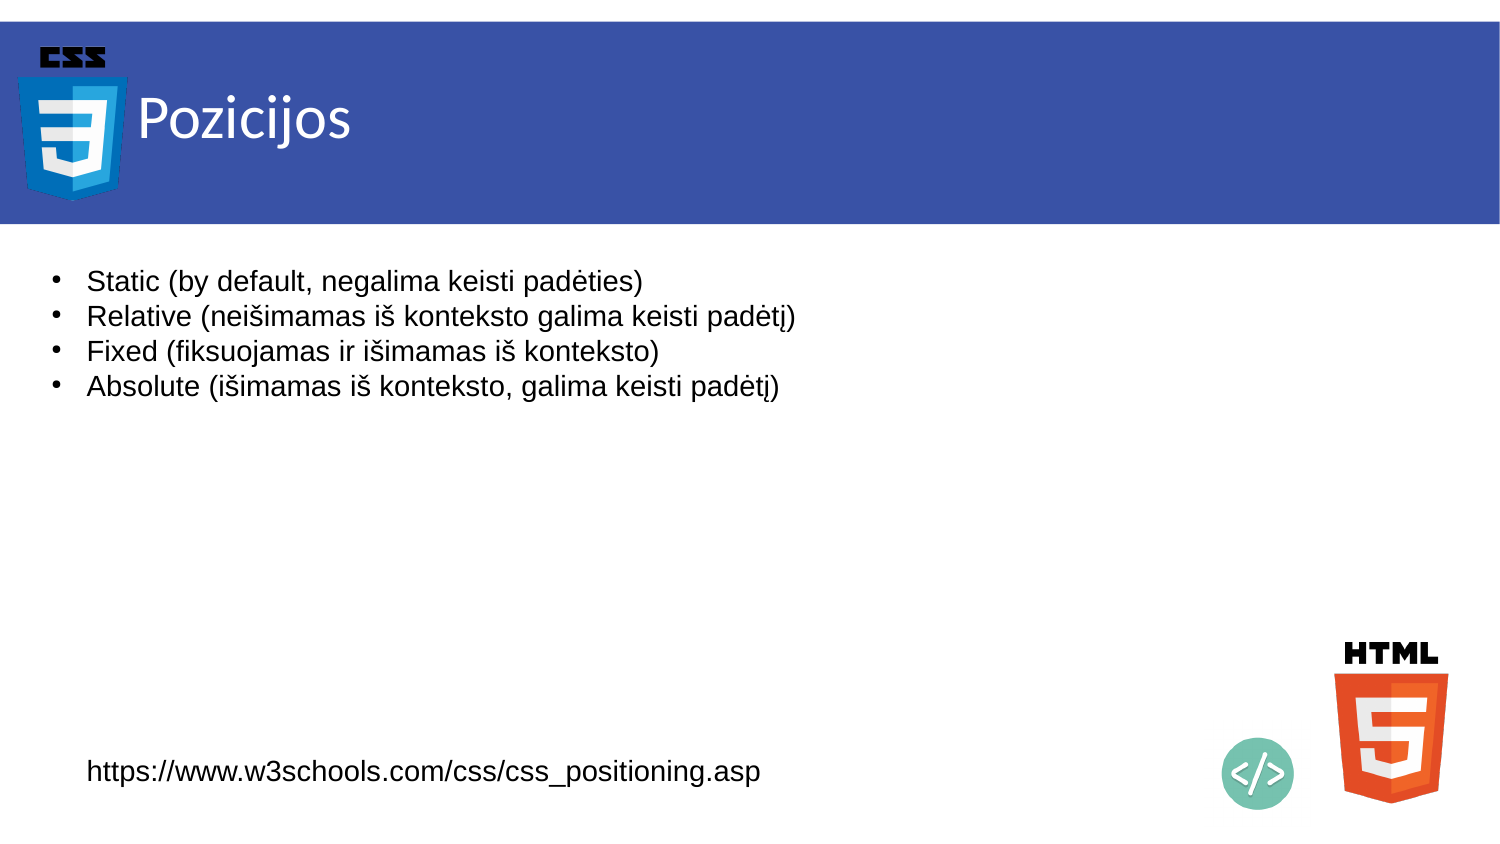

# Pozicijos
Static (by default, negalima keisti padėties)
Relative (neišimamas iš konteksto galima keisti padėtį)
Fixed (fiksuojamas ir išimamas iš konteksto)
Absolute (išimamas iš konteksto, galima keisti padėtį)
https://www.w3schools.com/css/css_positioning.asp